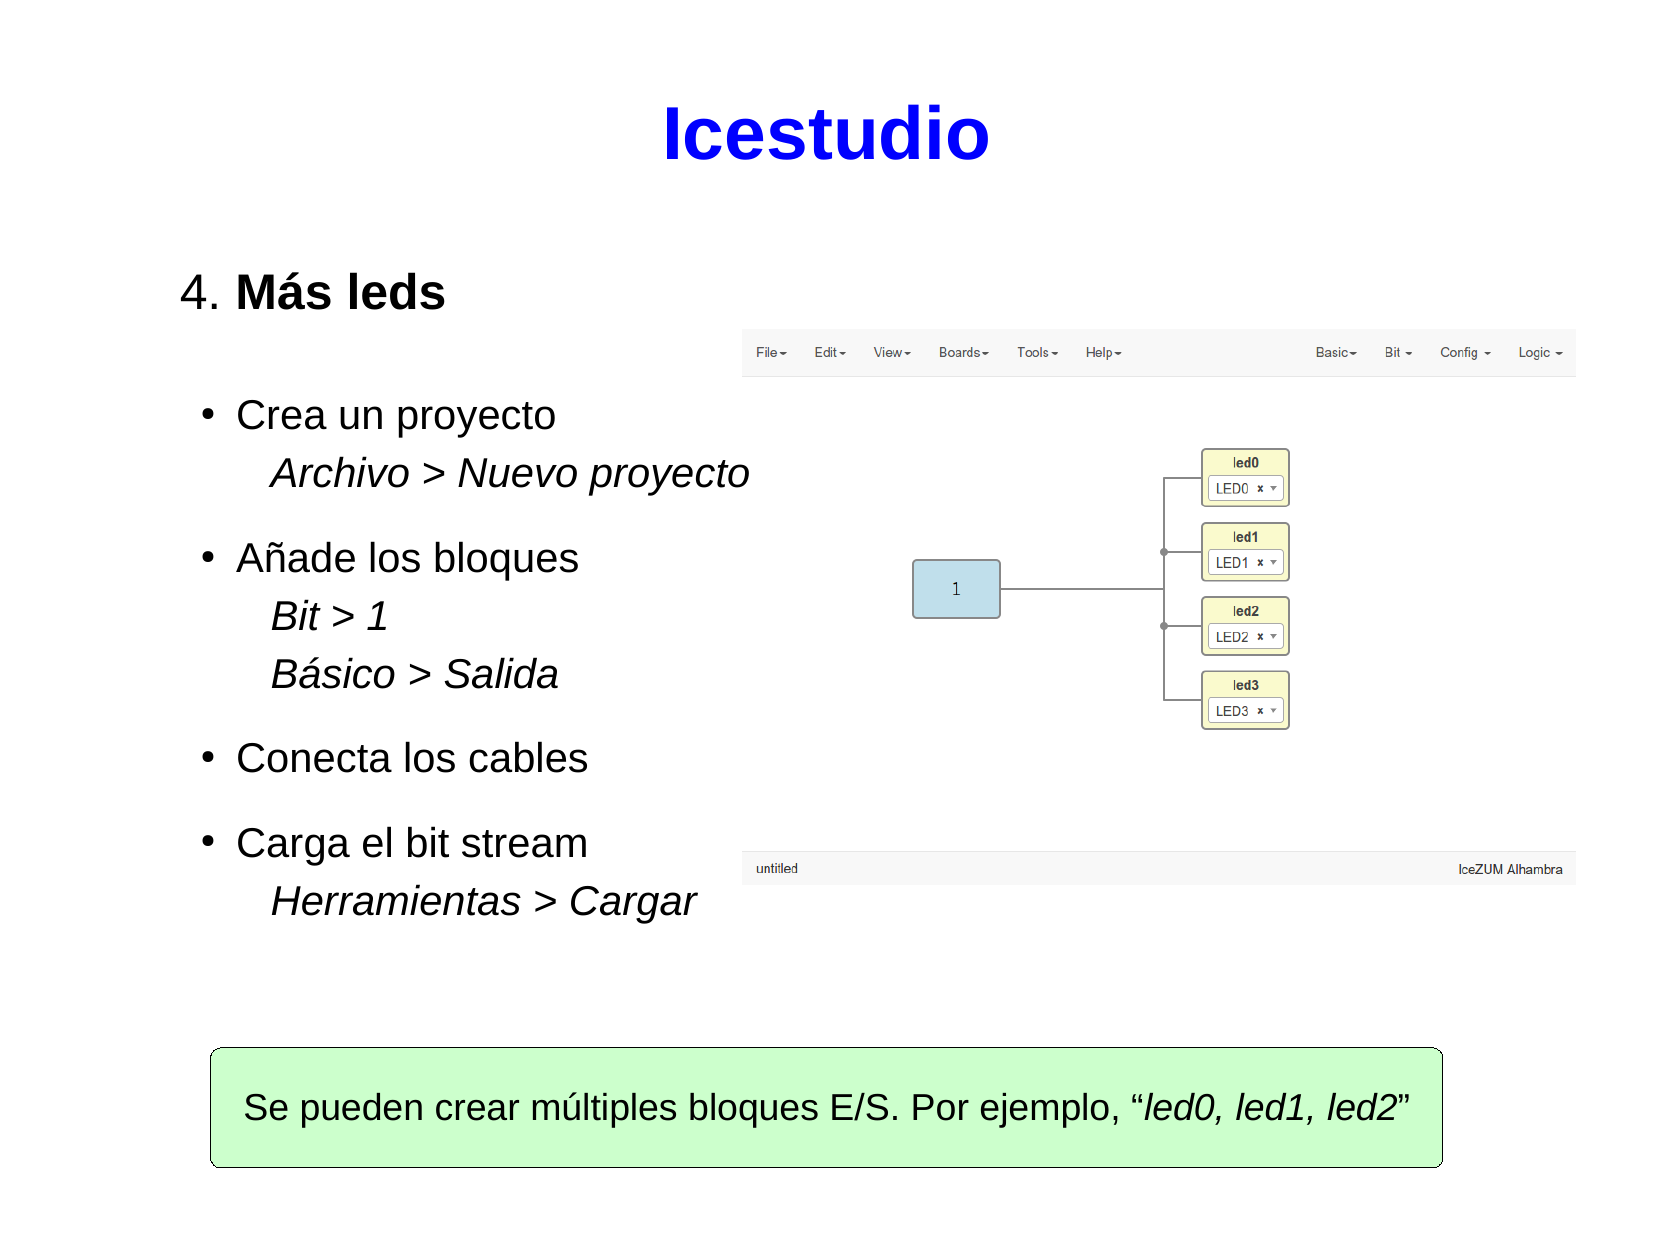

# Icestudio
4. Más leds
Crea un proyecto
 Archivo > Nuevo proyecto
Añade los bloques
 Bit > 1
 Básico > Salida
Conecta los cables
Carga el bit stream
 Herramientas > Cargar
Se pueden crear múltiples bloques E/S. Por ejemplo, “led0, led1, led2”